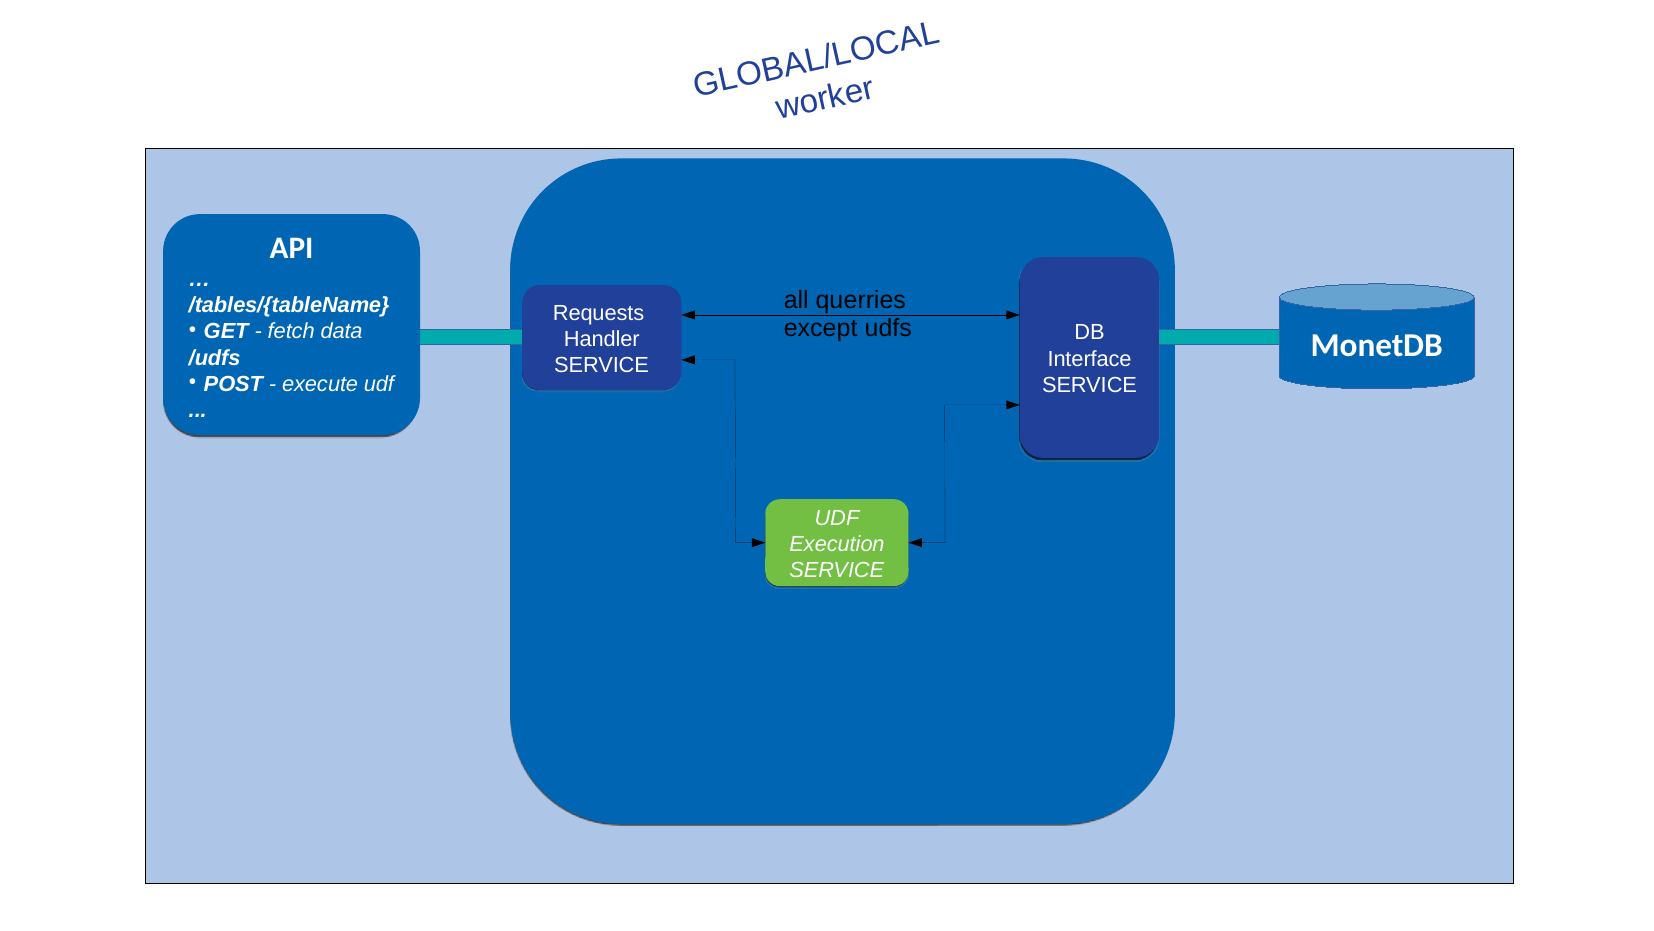

GLOBAL/LOCAL
worker
API
…
/tables/{tableName}
GET - fetch data
/udfs
POST - execute udf
...
DB
Interface
SERVICE
all querries
except udfs
MonetDB
Requests
Handler
SERVICE
UDF
Execution
SERVICE